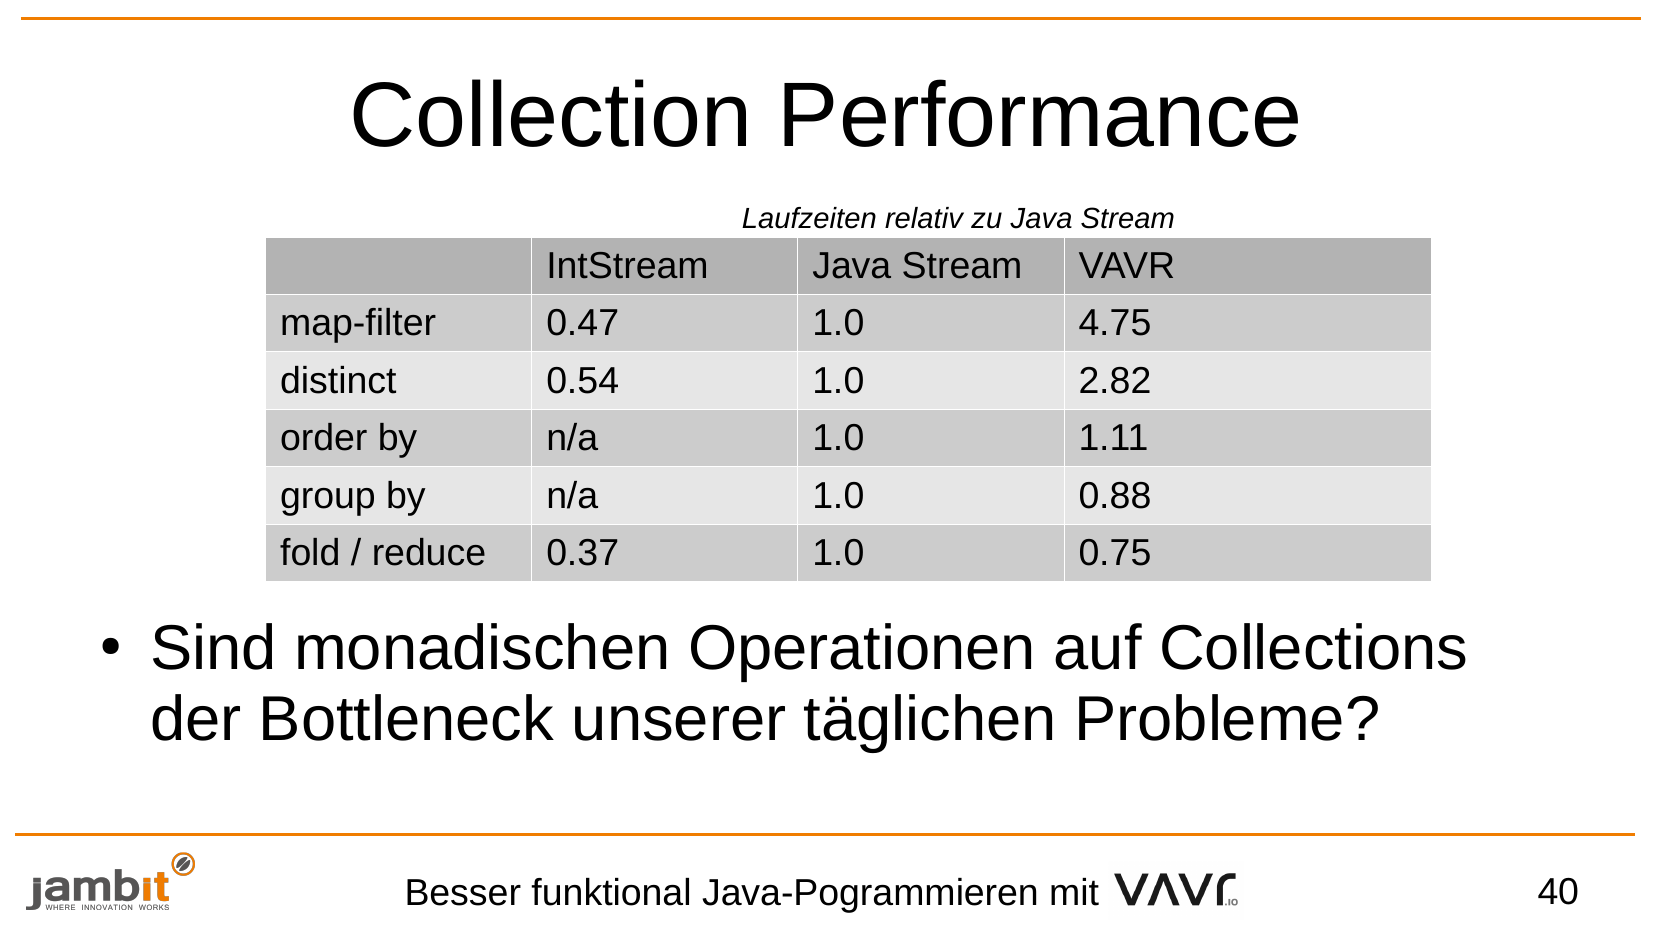

# Collection Performance
Laufzeiten relativ zu Java Stream
Sind monadischen Operationen auf Collections der Bottleneck unserer täglichen Probleme?
| | IntStream | Java Stream | VAVR |
| --- | --- | --- | --- |
| map-filter | 0.47 | 1.0 | 4.75 |
| distinct | 0.54 | 1.0 | 2.82 |
| order by | n/a | 1.0 | 1.11 |
| group by | n/a | 1.0 | 0.88 |
| fold / reduce | 0.37 | 1.0 | 0.75 |